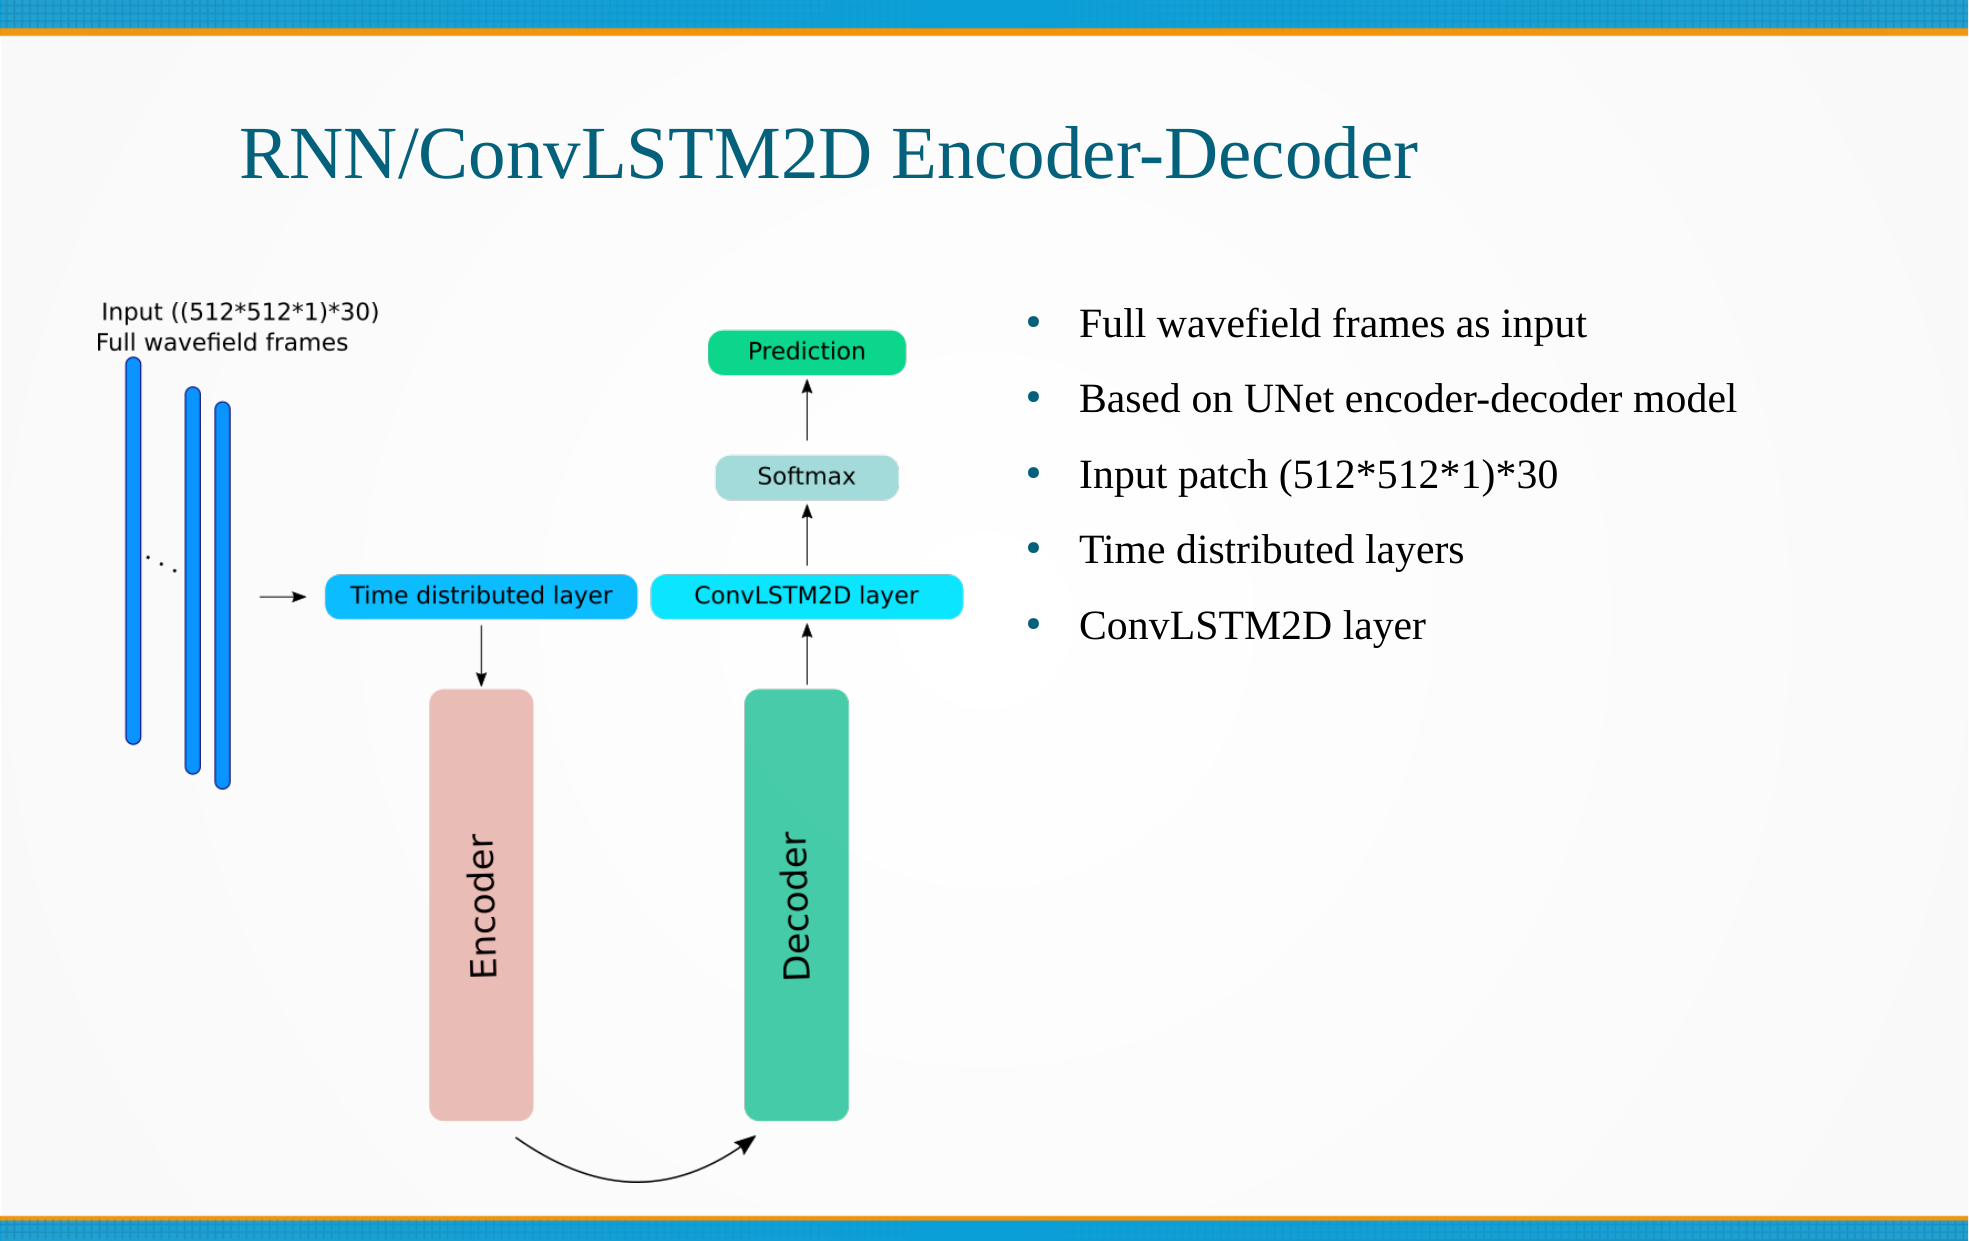

# RNN/ConvLSTM2D Encoder-Decoder
Full wavefield frames as input
Based on UNet encoder-decoder model
Input patch (512*512*1)*30
Time distributed layers
ConvLSTM2D layer